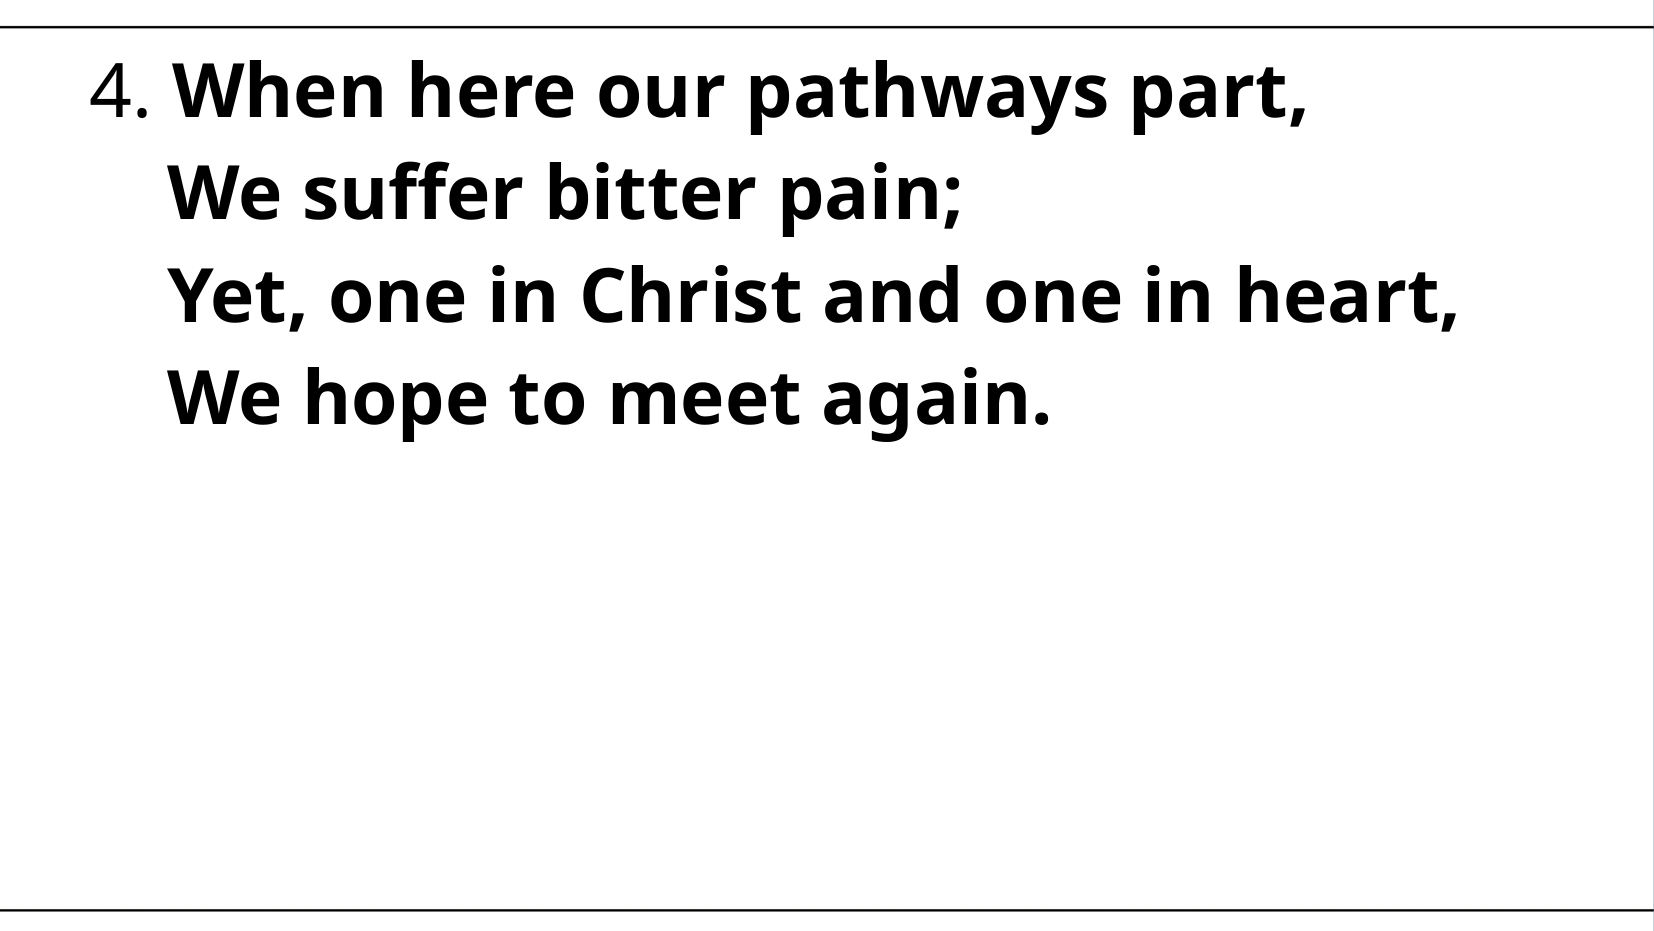

4. When here our pathways part,
 We suffer bitter pain;
 Yet, one in Christ and one in heart,
 We hope to meet again.